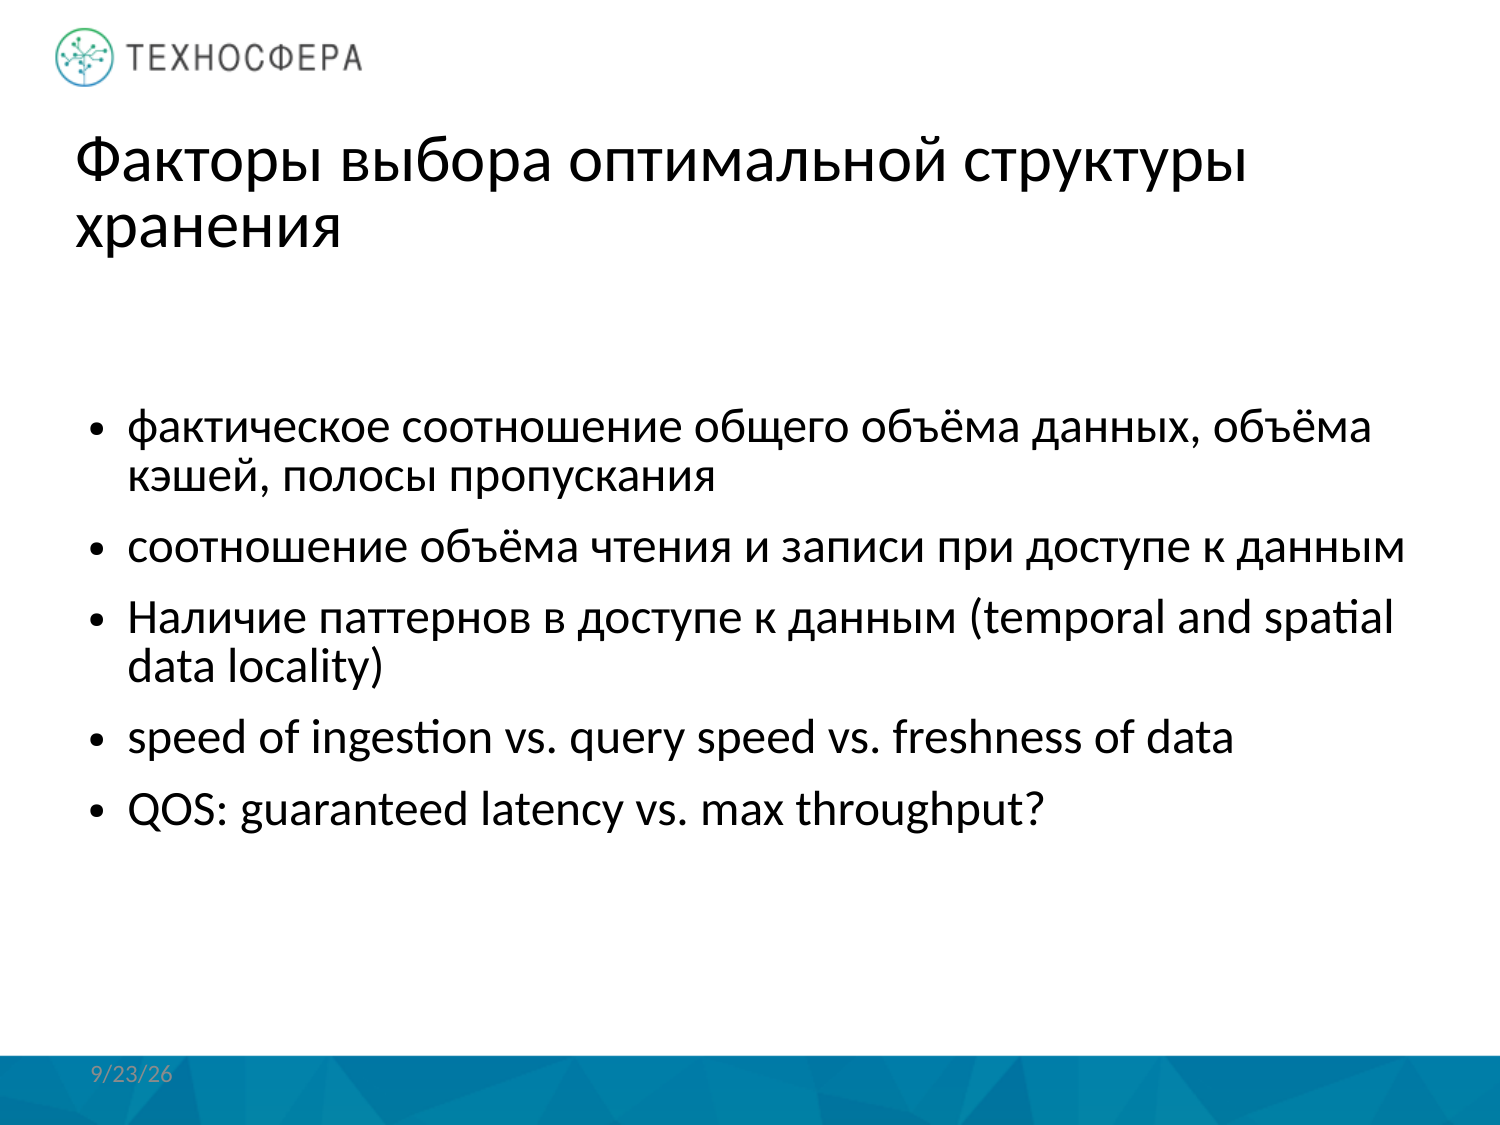

# Факторы выбора оптимальной структуры хранения
фактическое соотношение общего объёма данных, объёма кэшей, полосы пропускания
соотношение объёма чтения и записи при доступе к данным
Наличие паттернов в доступе к данным (temporal and spatial data locality)
speed of ingestion vs. query speed vs. freshness of data
QOS: guaranteed latency vs. max throughput?